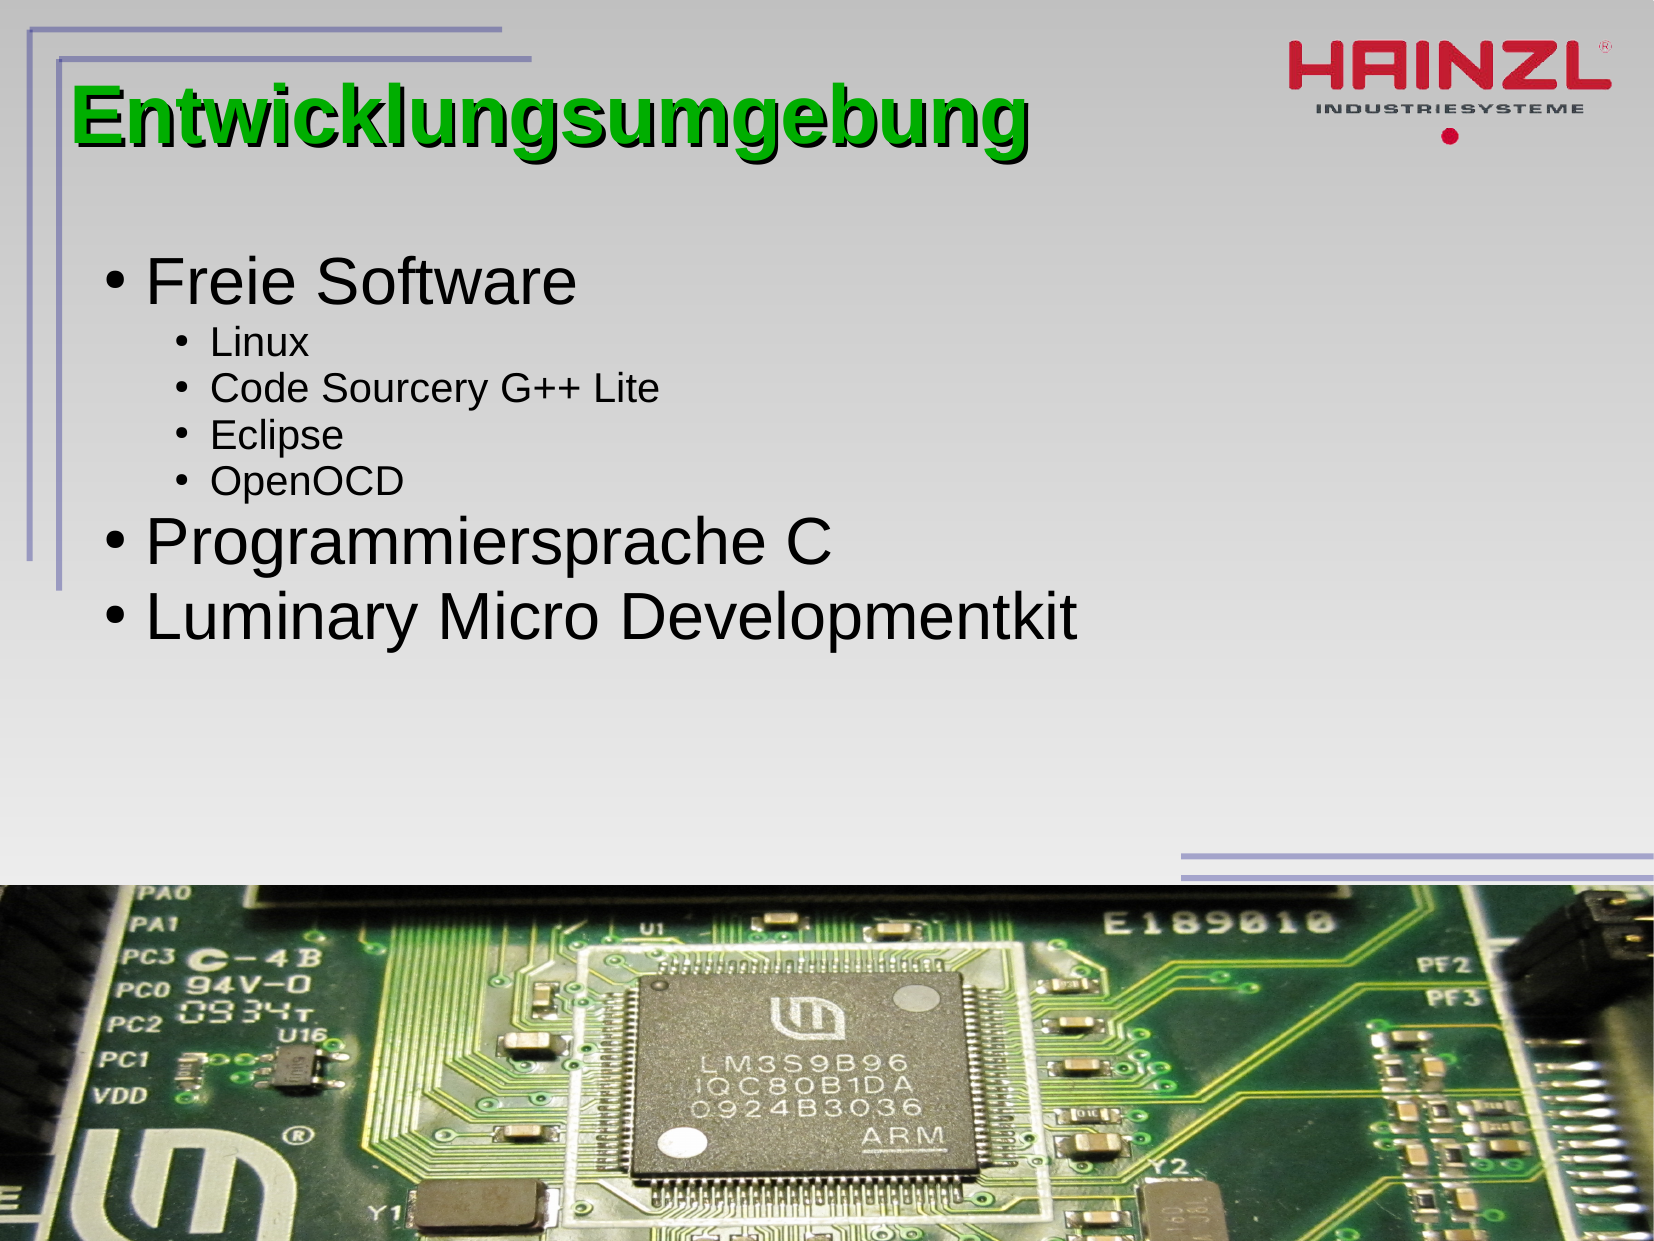

Entwicklungsumgebung
 Freie Software
Linux
Code Sourcery G++ Lite
Eclipse
OpenOCD
 Programmiersprache C
 Luminary Micro Developmentkit